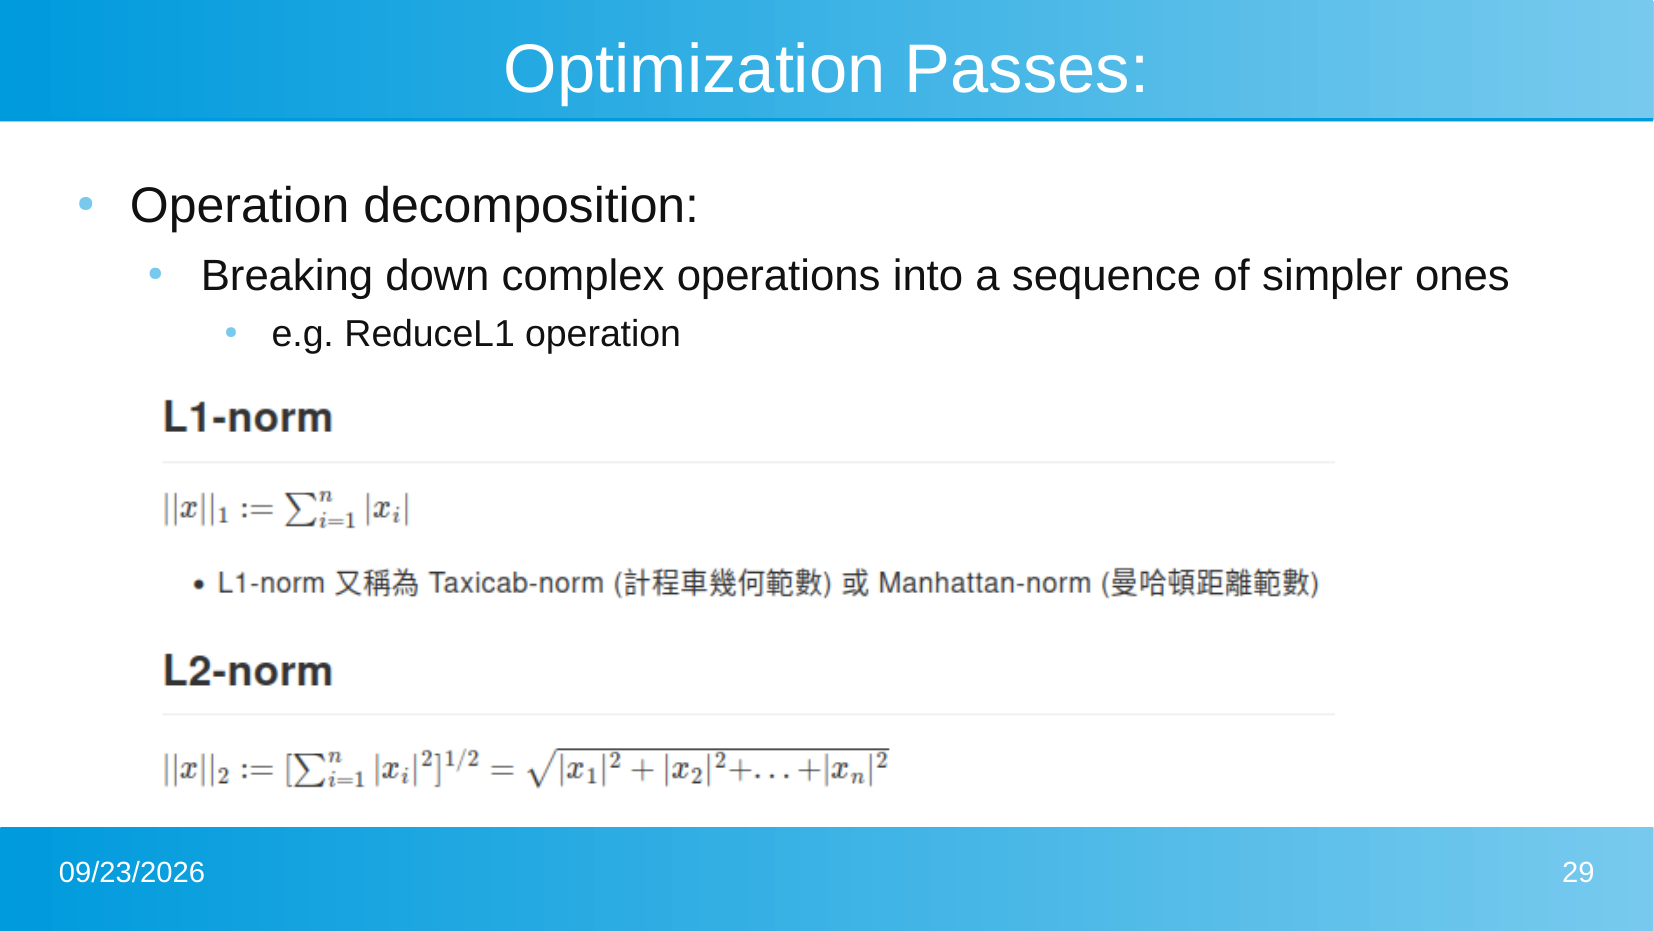

# Optimization Passes:
Operation decomposition:
Breaking down complex operations into a sequence of simpler ones
e.g. ReduceL1 operation
29